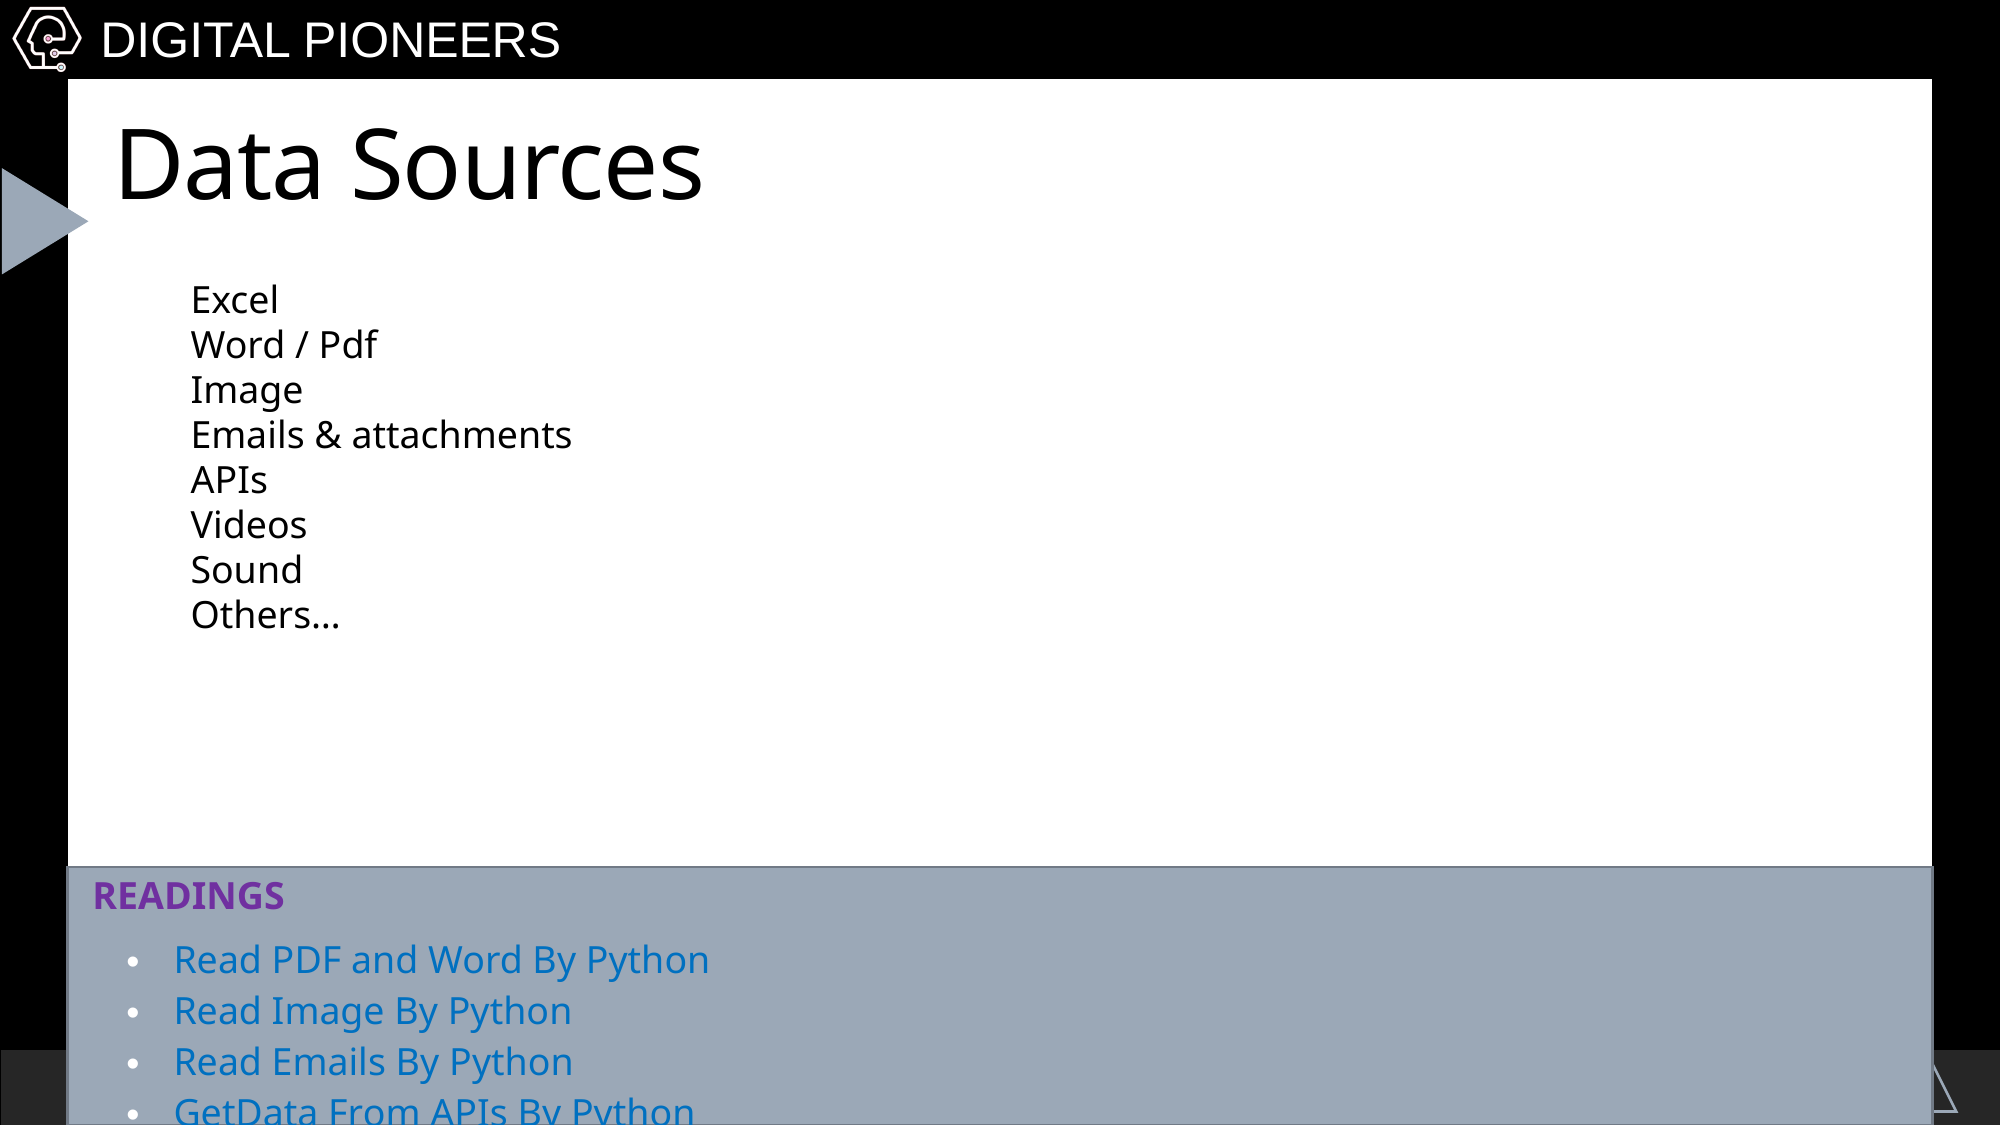

DIGITAL PIONEERS
# Data Sources
Excel
Word / Pdf
Image
Emails & attachments
APIs
Videos
Sound
Others…
READINGS
Read PDF and Word By Python
Read Image By Python
Read Emails By Python
GetData From APIs By Python